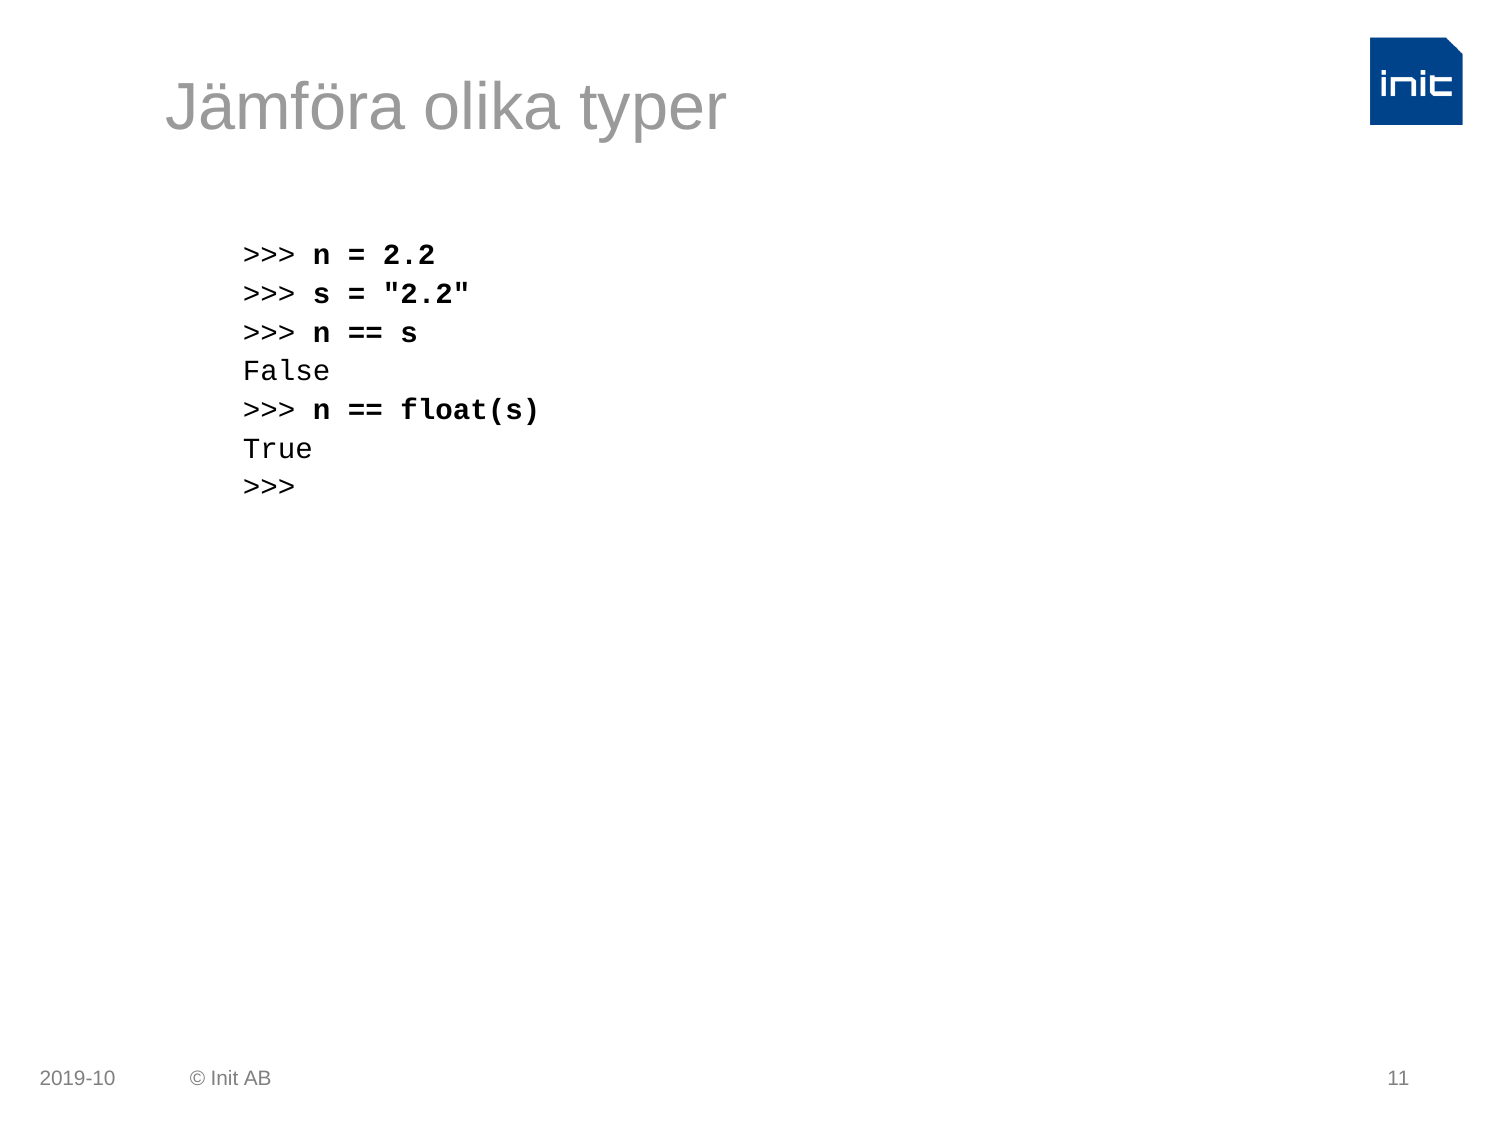

Jämföra olika typer
>>> n = 2.2
>>> s = "2.2"
>>> n == s
False
>>> n == float(s)
True
>>>
2019-10
© Init AB